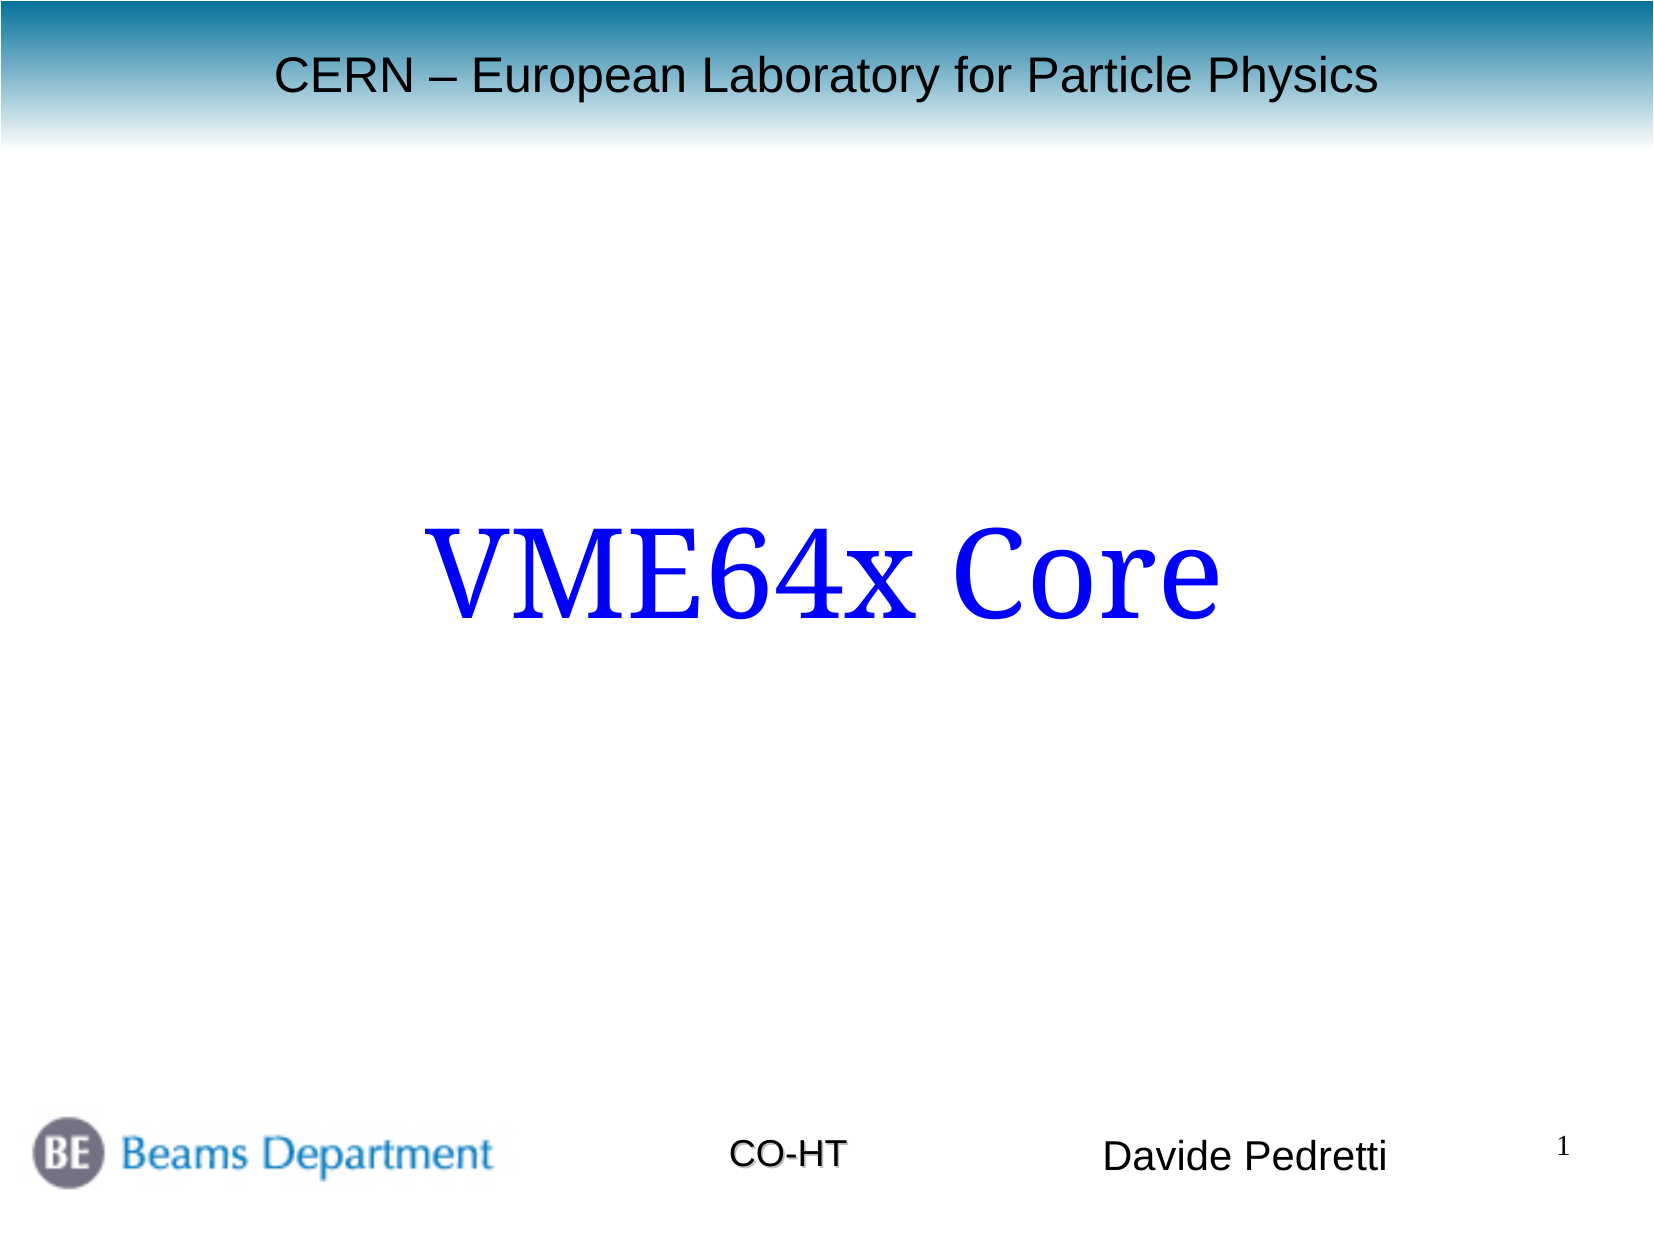

CERN – European Laboratory for Particle Physics
# VME64x Core
CO-HT
Davide Pedretti
1